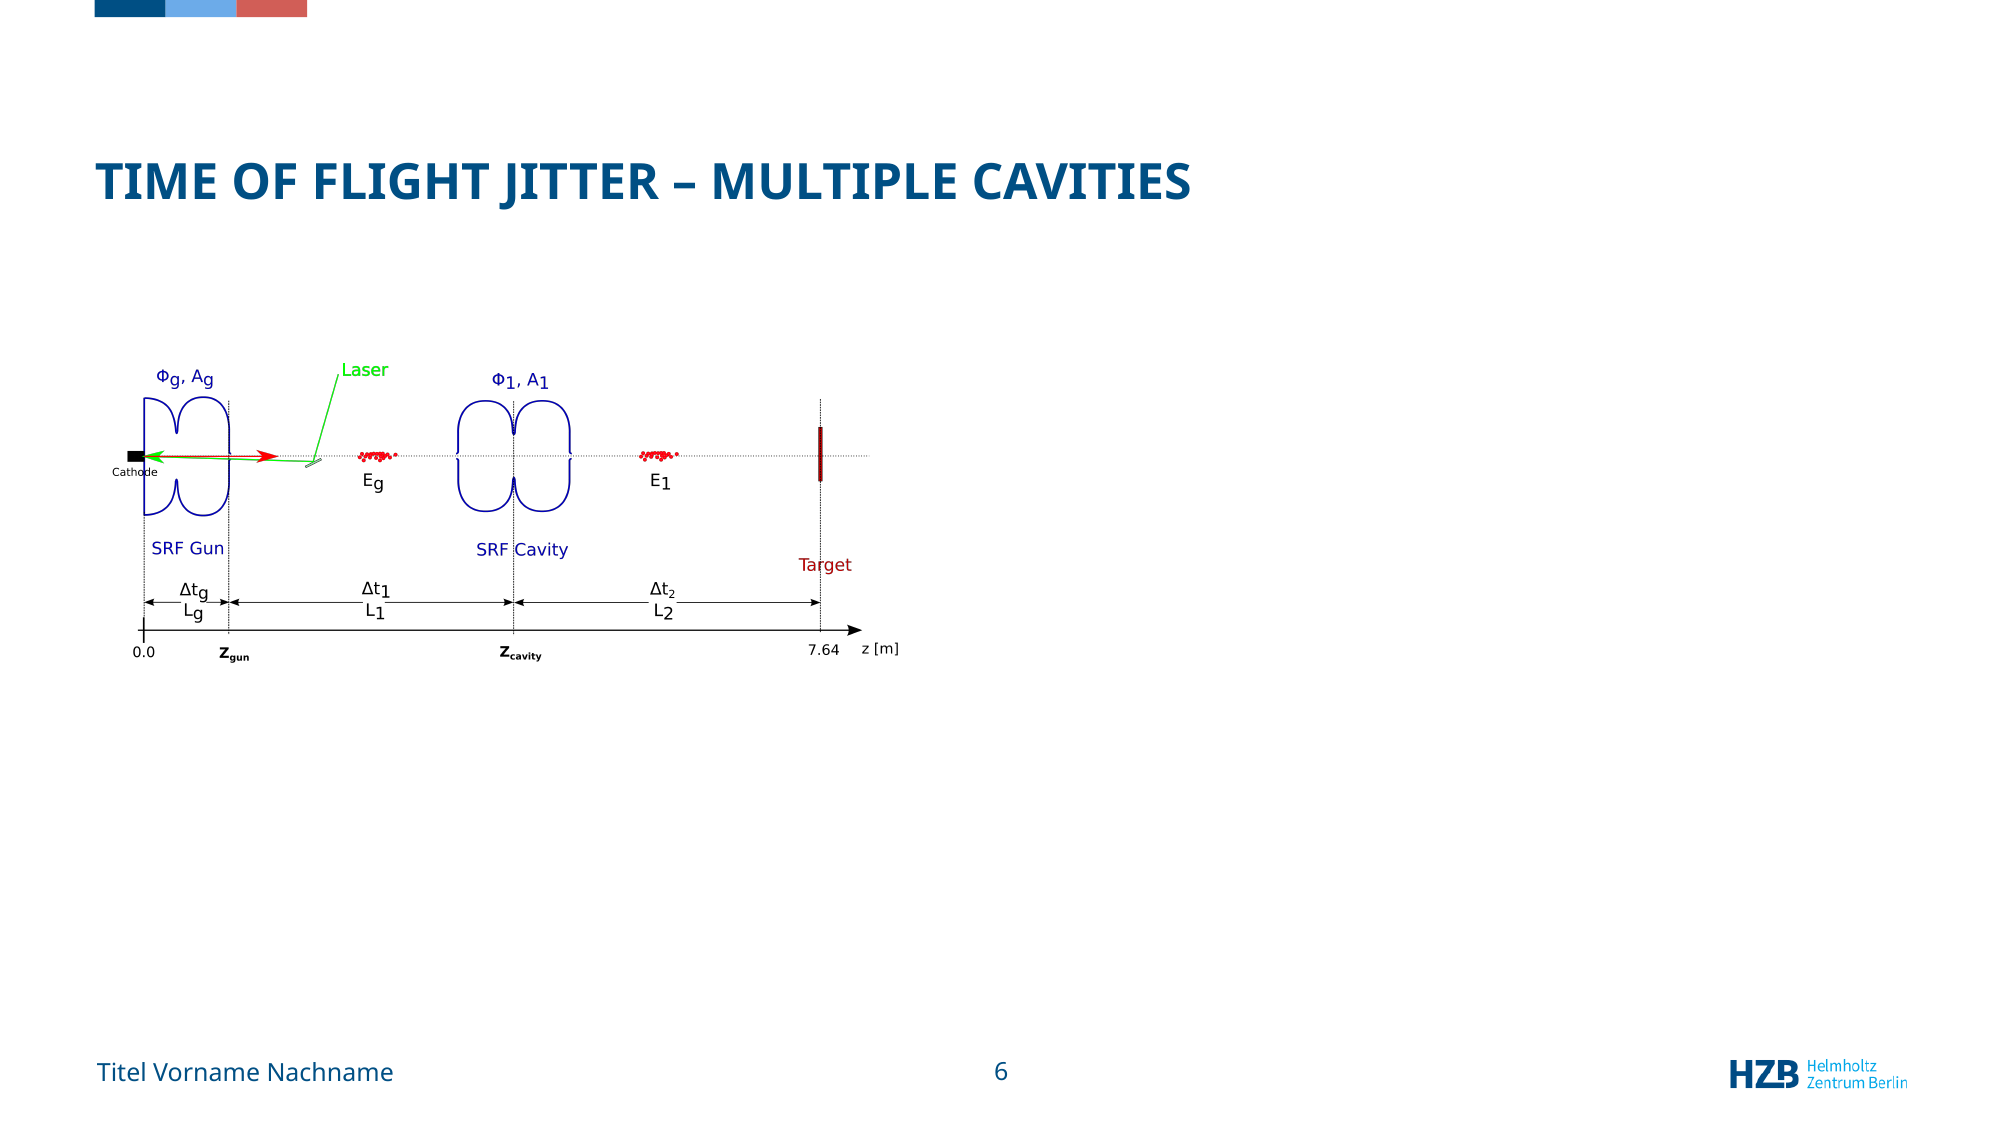

# Time of flight jitter – multiple cavities
Titel Vorname Nachname